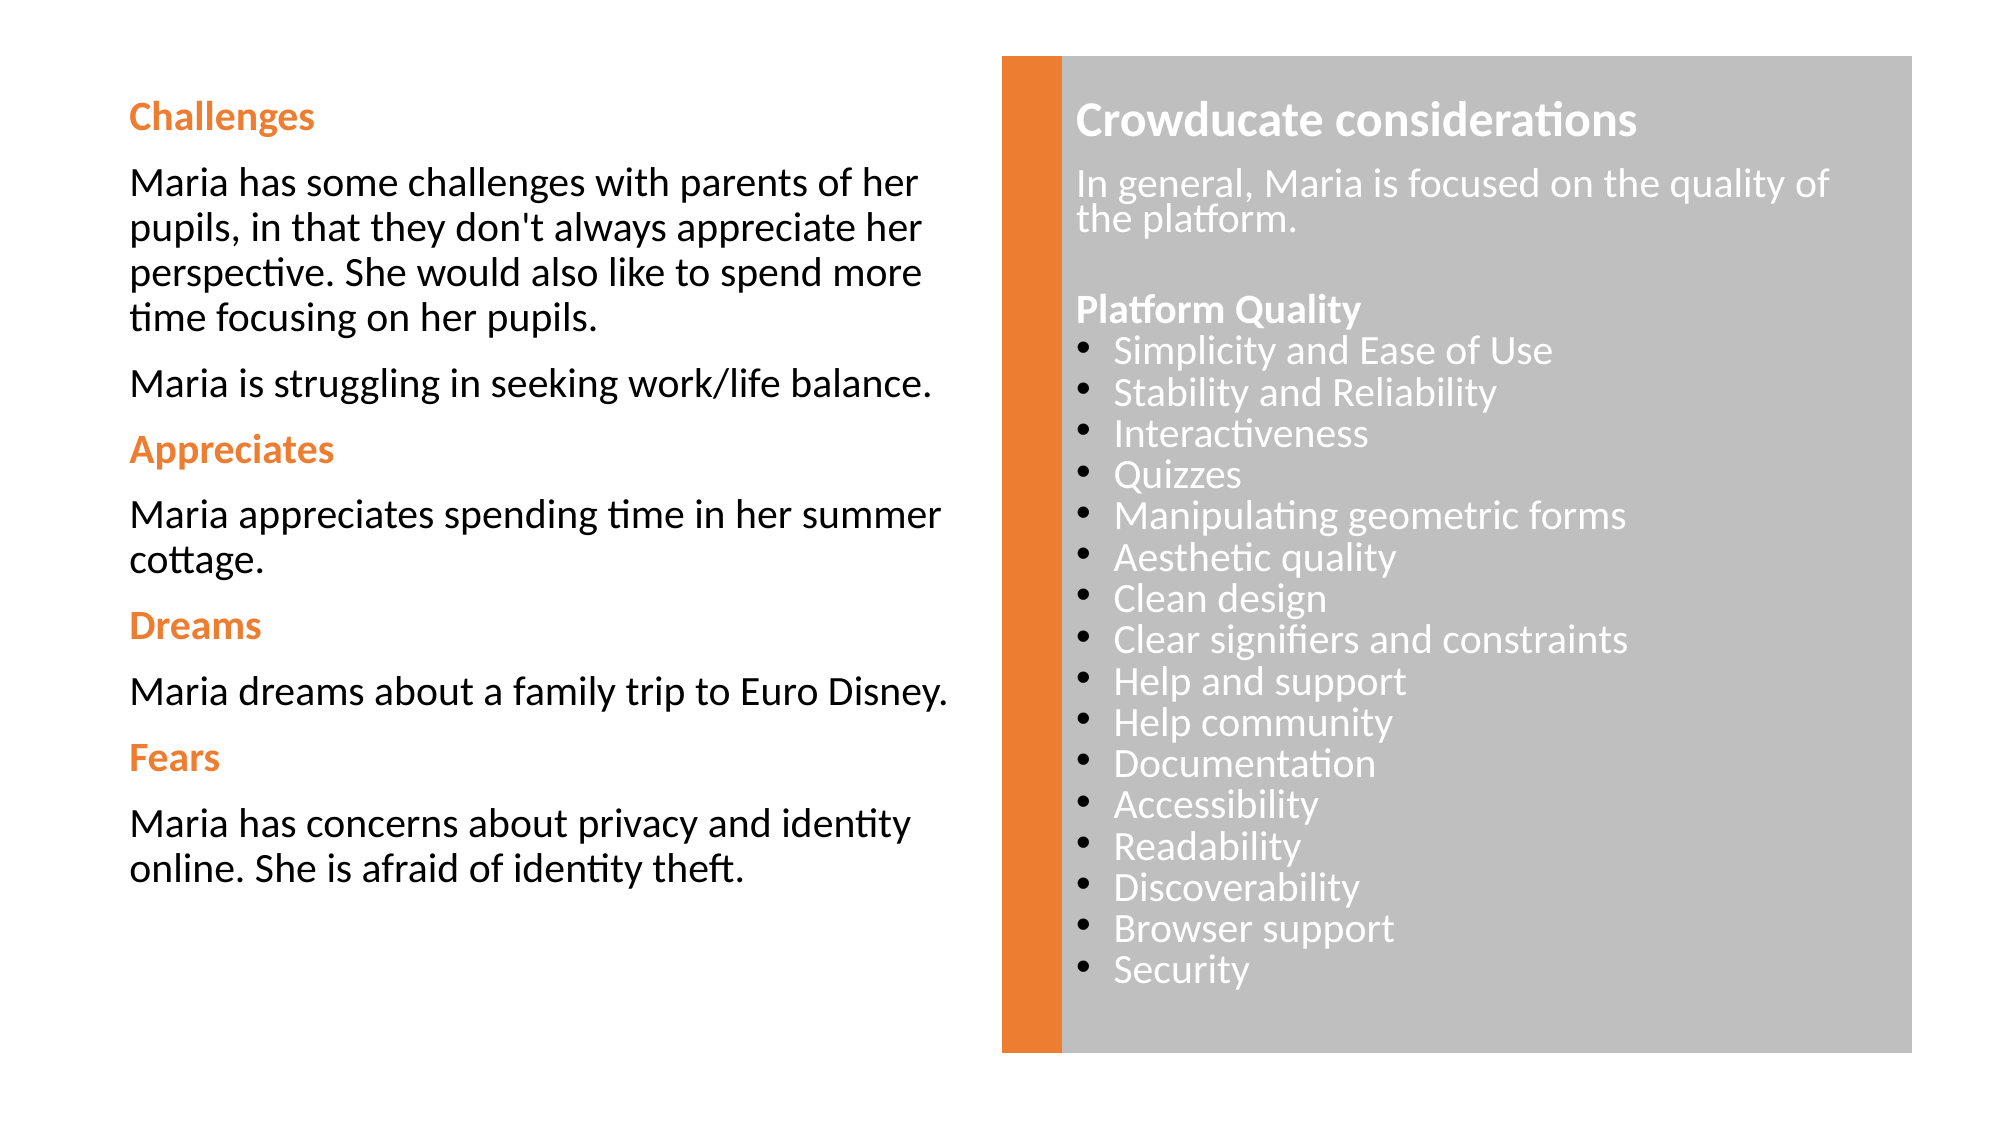

# Challenges
Maria has some challenges with parents of her pupils, in that they don't always appreciate her perspective. She would also like to spend more time focusing on her pupils.
Maria is struggling in seeking work/life balance.
Appreciates
Maria appreciates spending time in her summer cottage.
Dreams
Maria dreams about a family trip to Euro Disney.
Fears
Maria has concerns about privacy and identity online. She is afraid of identity theft.
Crowducate considerations
In general, Maria is focused on the quality of the platform.
Platform Quality
Simplicity and Ease of Use
Stability and Reliability
Interactiveness
Quizzes
Manipulating geometric forms
Aesthetic quality
Clean design
Clear signifiers and constraints
Help and support
Help community
Documentation
Accessibility
Readability
Discoverability
Browser support
Security